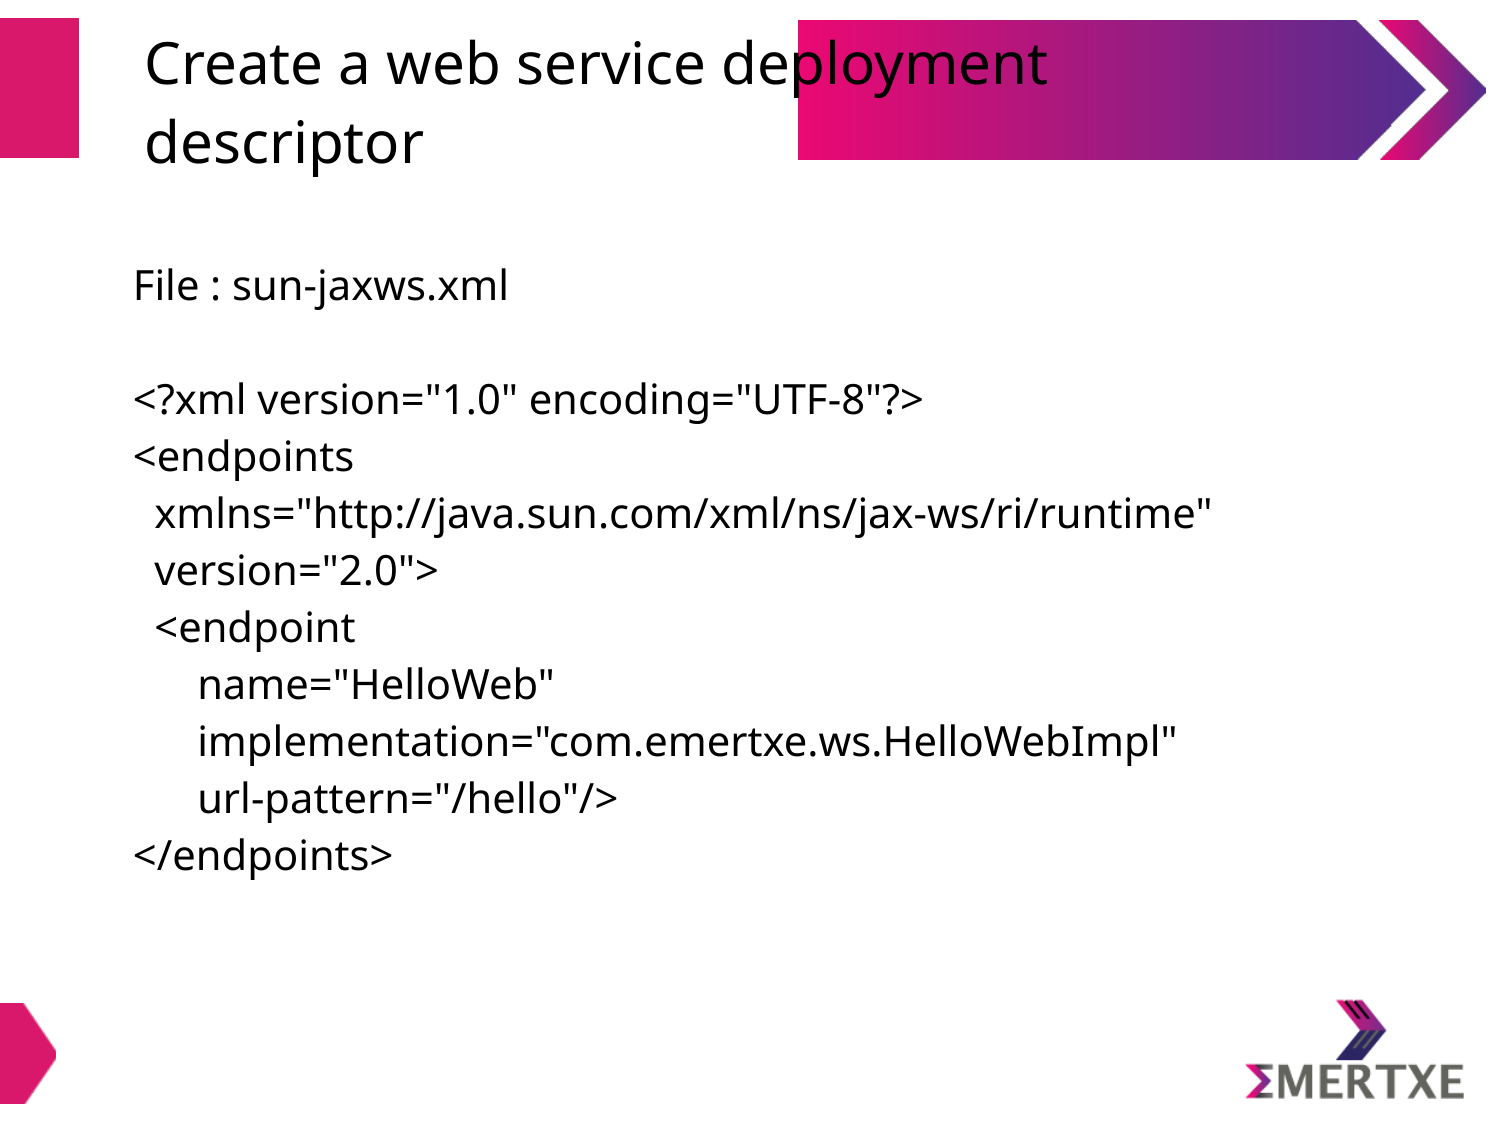

Create a web service deployment descriptor
File : sun-jaxws.xml
<?xml version="1.0" encoding="UTF-8"?>
<endpoints
 xmlns="http://java.sun.com/xml/ns/jax-ws/ri/runtime"
 version="2.0">
 <endpoint
 name="HelloWeb"
 implementation="com.emertxe.ws.HelloWebImpl"
 url-pattern="/hello"/>
</endpoints>